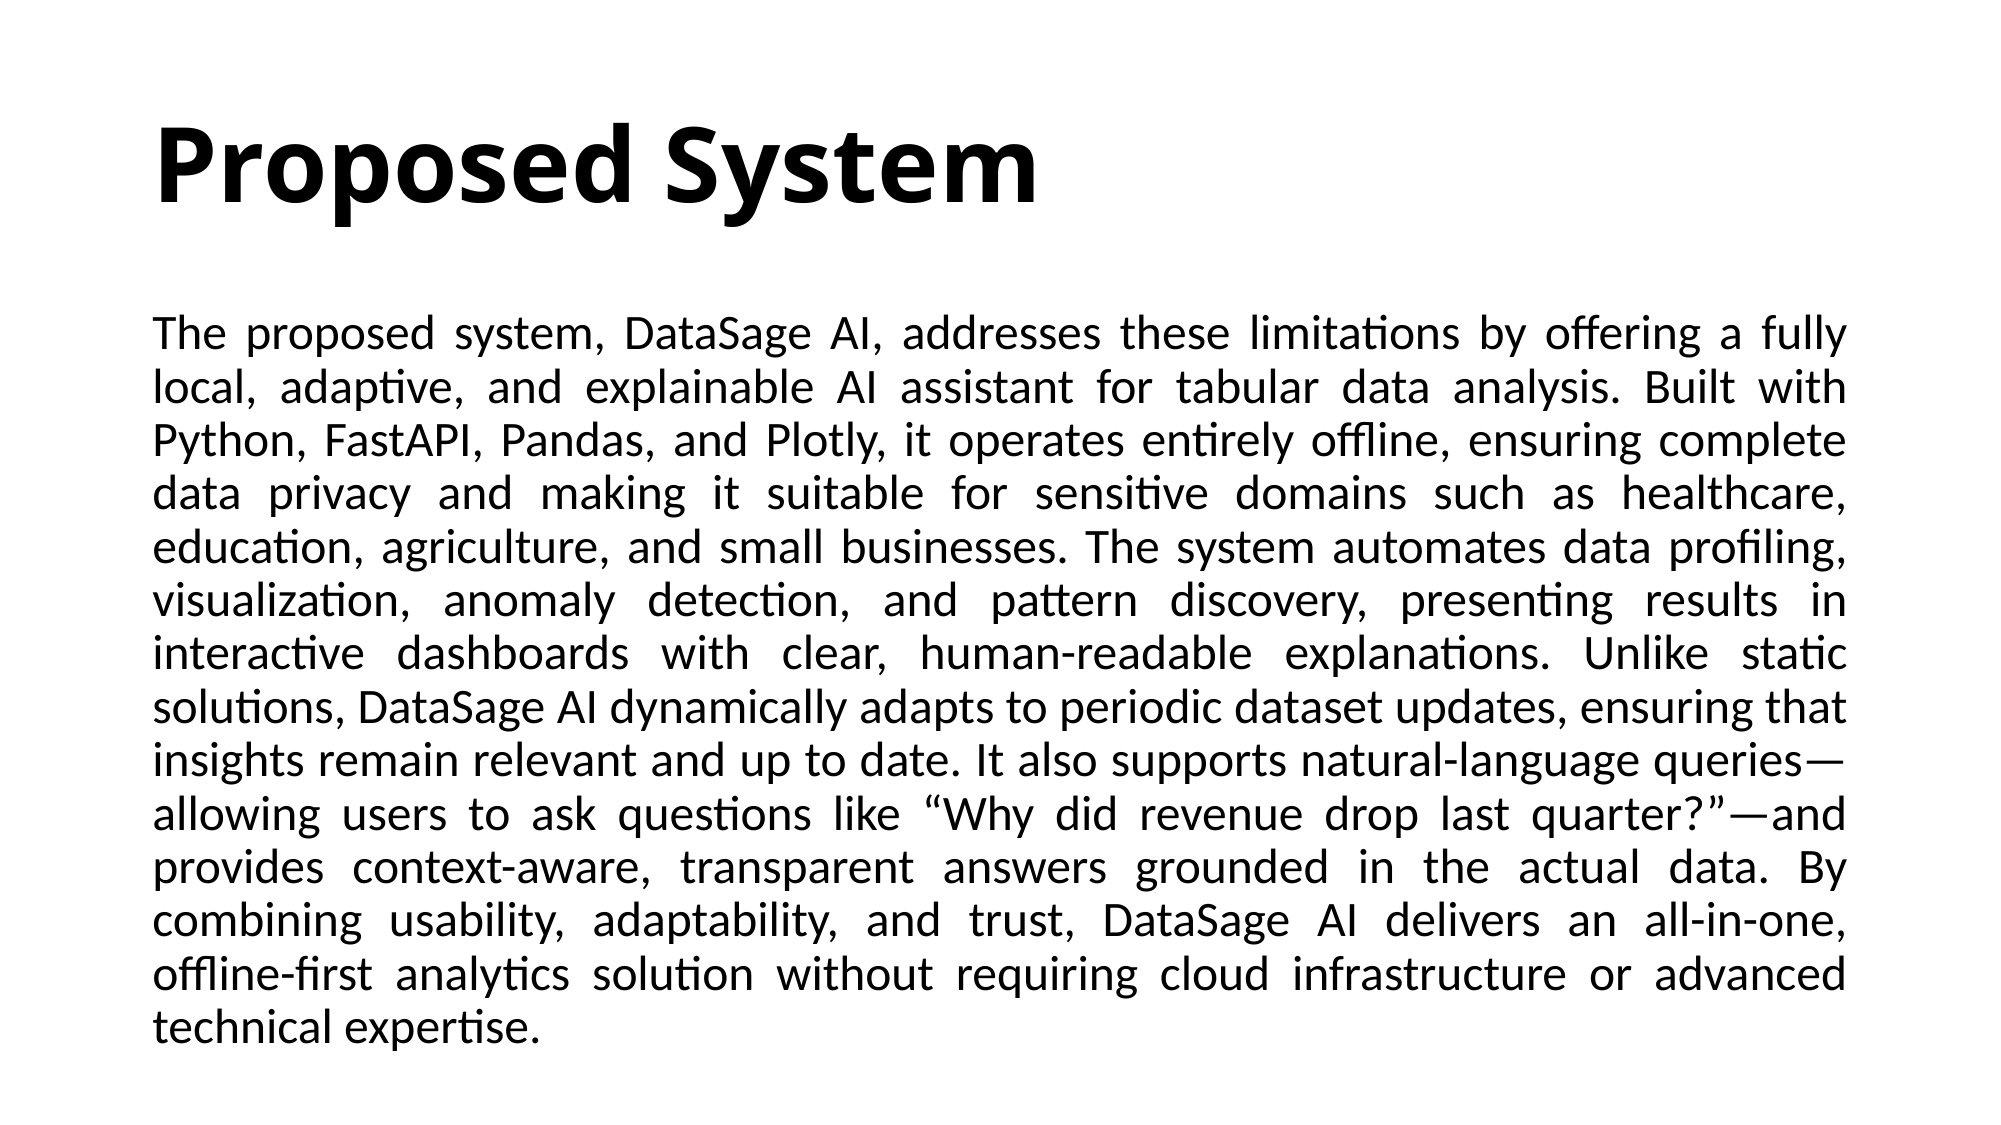

# Proposed System
The proposed system, DataSage AI, addresses these limitations by offering a fully local, adaptive, and explainable AI assistant for tabular data analysis. Built with Python, FastAPI, Pandas, and Plotly, it operates entirely offline, ensuring complete data privacy and making it suitable for sensitive domains such as healthcare, education, agriculture, and small businesses. The system automates data profiling, visualization, anomaly detection, and pattern discovery, presenting results in interactive dashboards with clear, human-readable explanations. Unlike static solutions, DataSage AI dynamically adapts to periodic dataset updates, ensuring that insights remain relevant and up to date. It also supports natural-language queries—allowing users to ask questions like “Why did revenue drop last quarter?”—and provides context-aware, transparent answers grounded in the actual data. By combining usability, adaptability, and trust, DataSage AI delivers an all-in-one, offline-first analytics solution without requiring cloud infrastructure or advanced technical expertise.